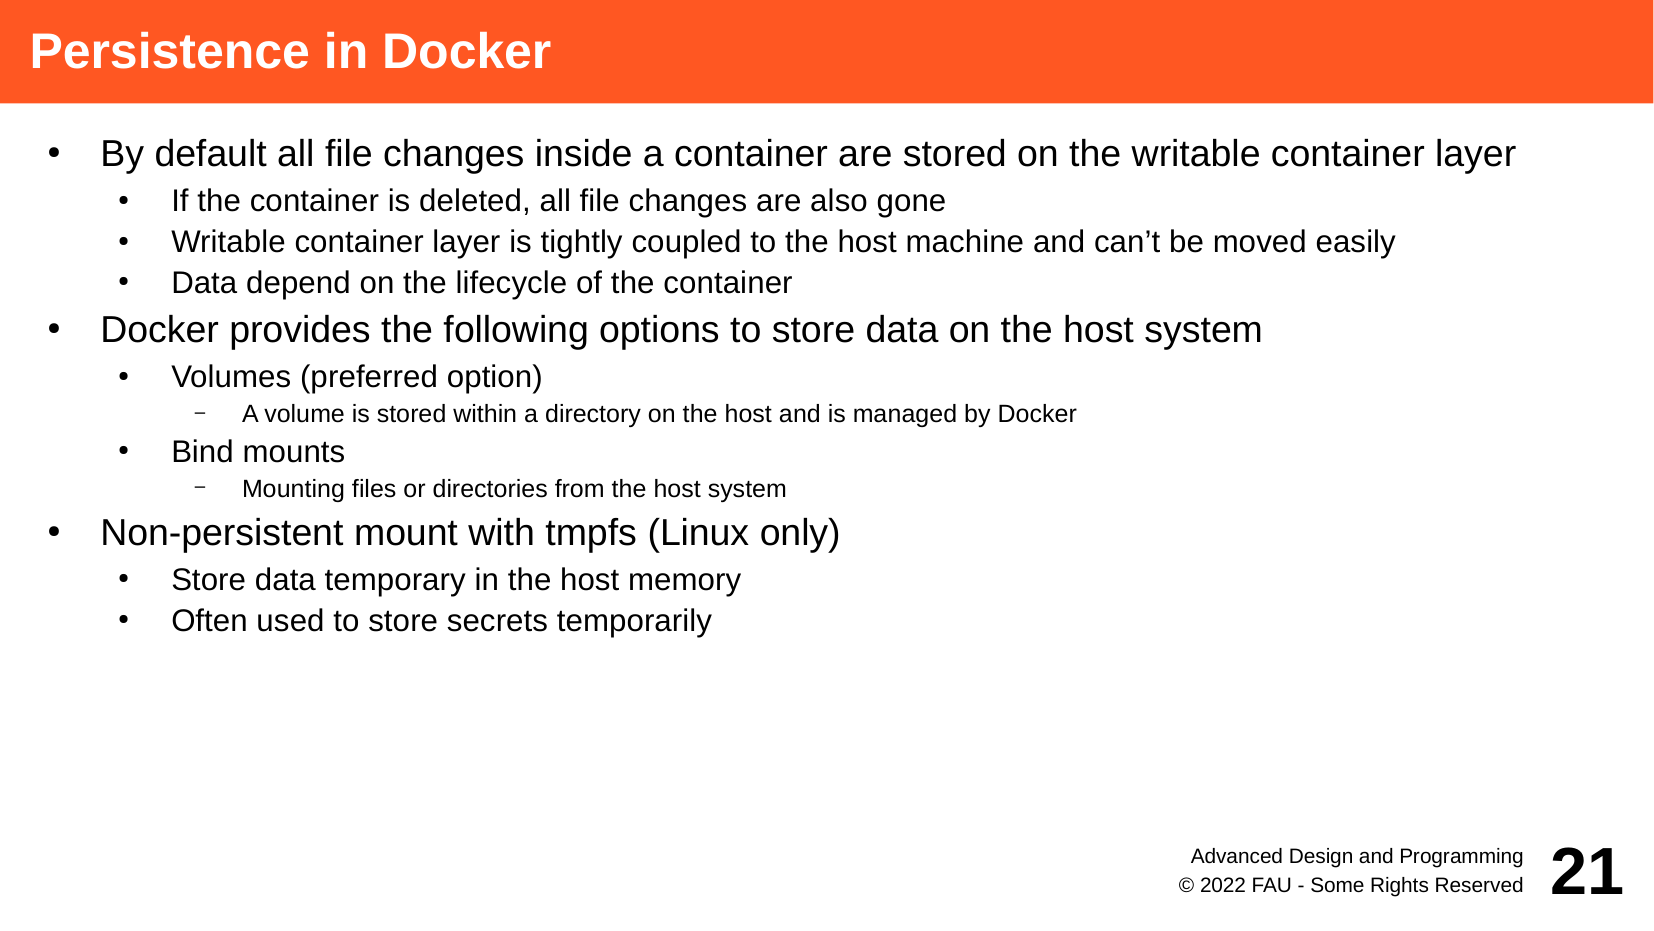

# Persistence in Docker
By default all file changes inside a container are stored on the writable container layer
If the container is deleted, all file changes are also gone
Writable container layer is tightly coupled to the host machine and can’t be moved easily
Data depend on the lifecycle of the container
Docker provides the following options to store data on the host system
Volumes (preferred option)
A volume is stored within a directory on the host and is managed by Docker
Bind mounts
Mounting files or directories from the host system
Non-persistent mount with tmpfs (Linux only)
Store data temporary in the host memory
Often used to store secrets temporarily
Advanced Design and Programming
21
© 2022 FAU - Some Rights Reserved